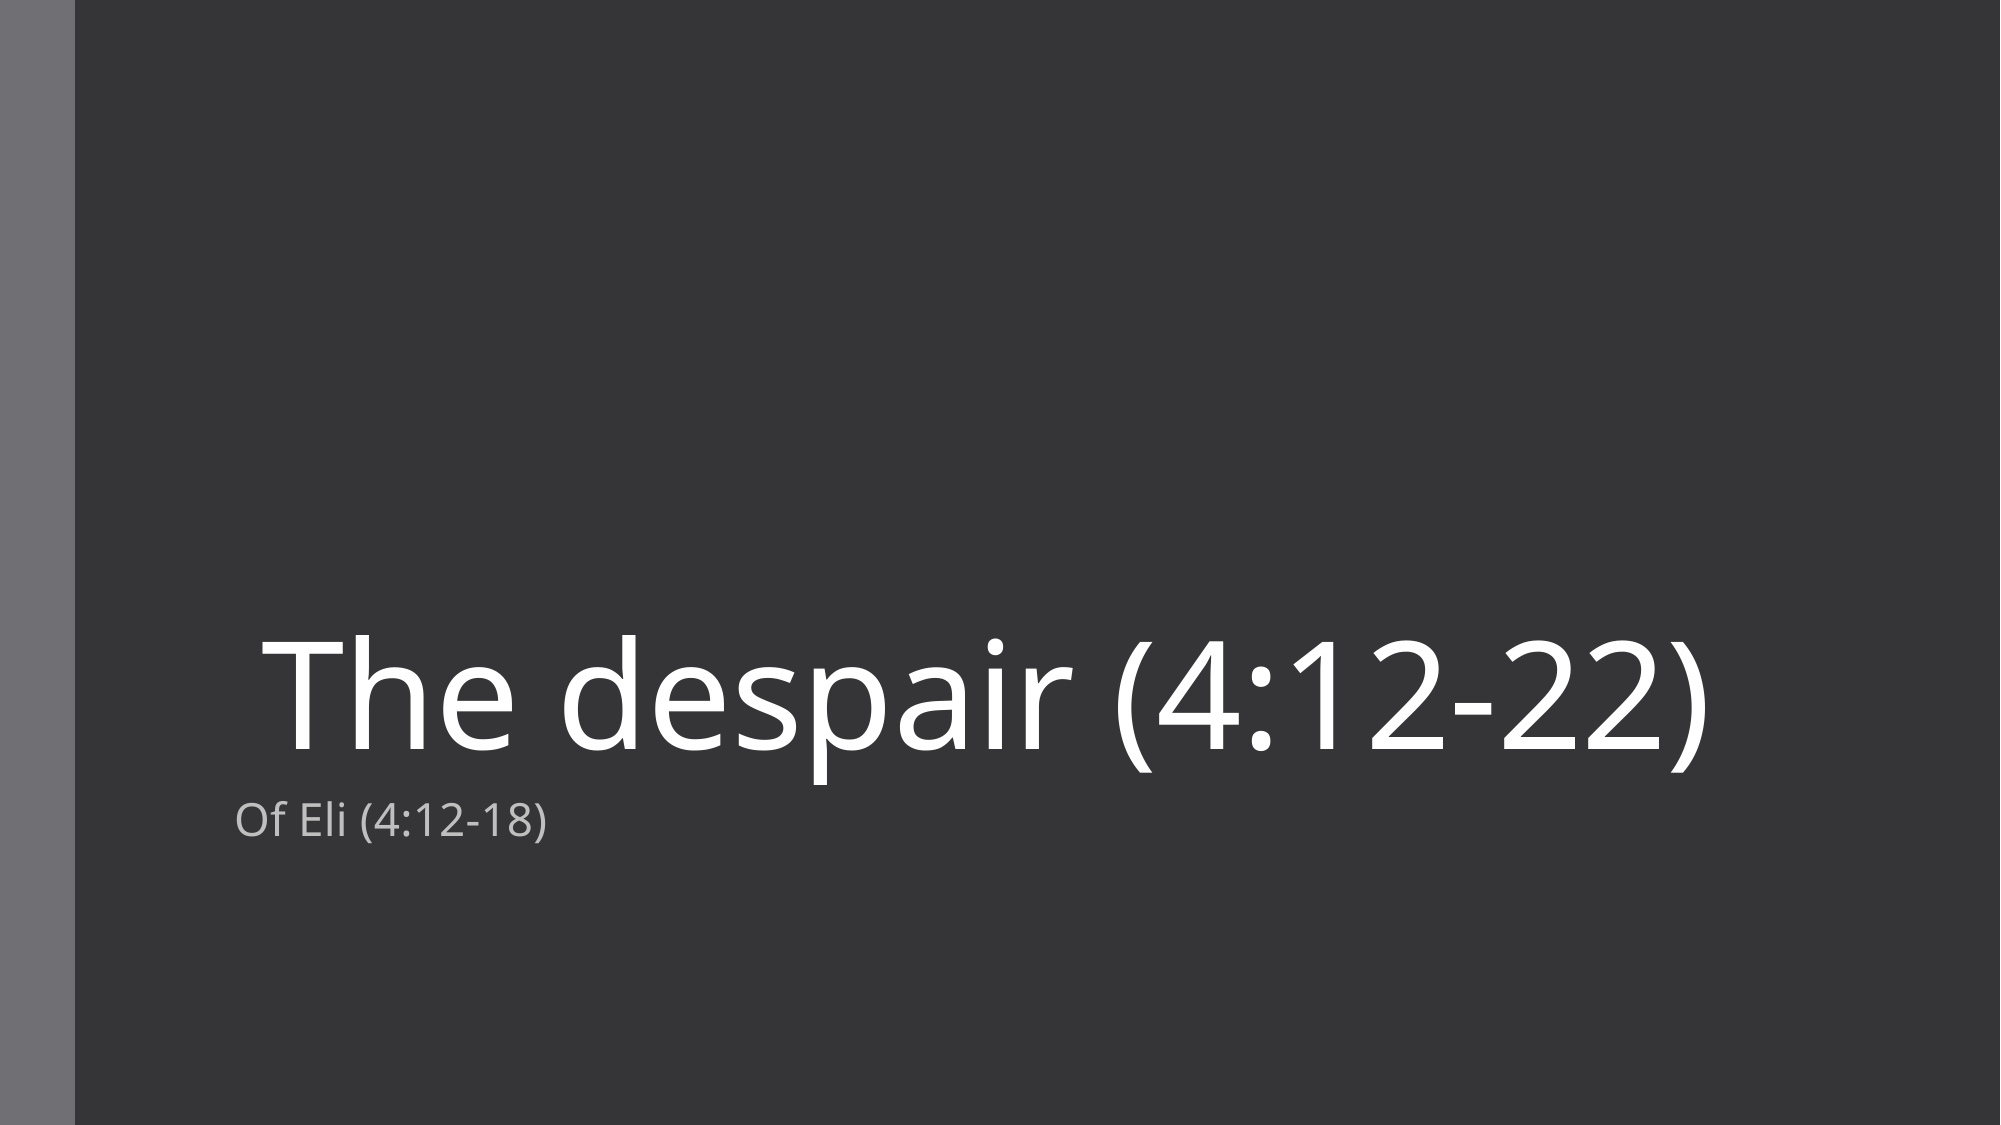

# The despair (4:12-22)
 Of Eli (4:12-18)